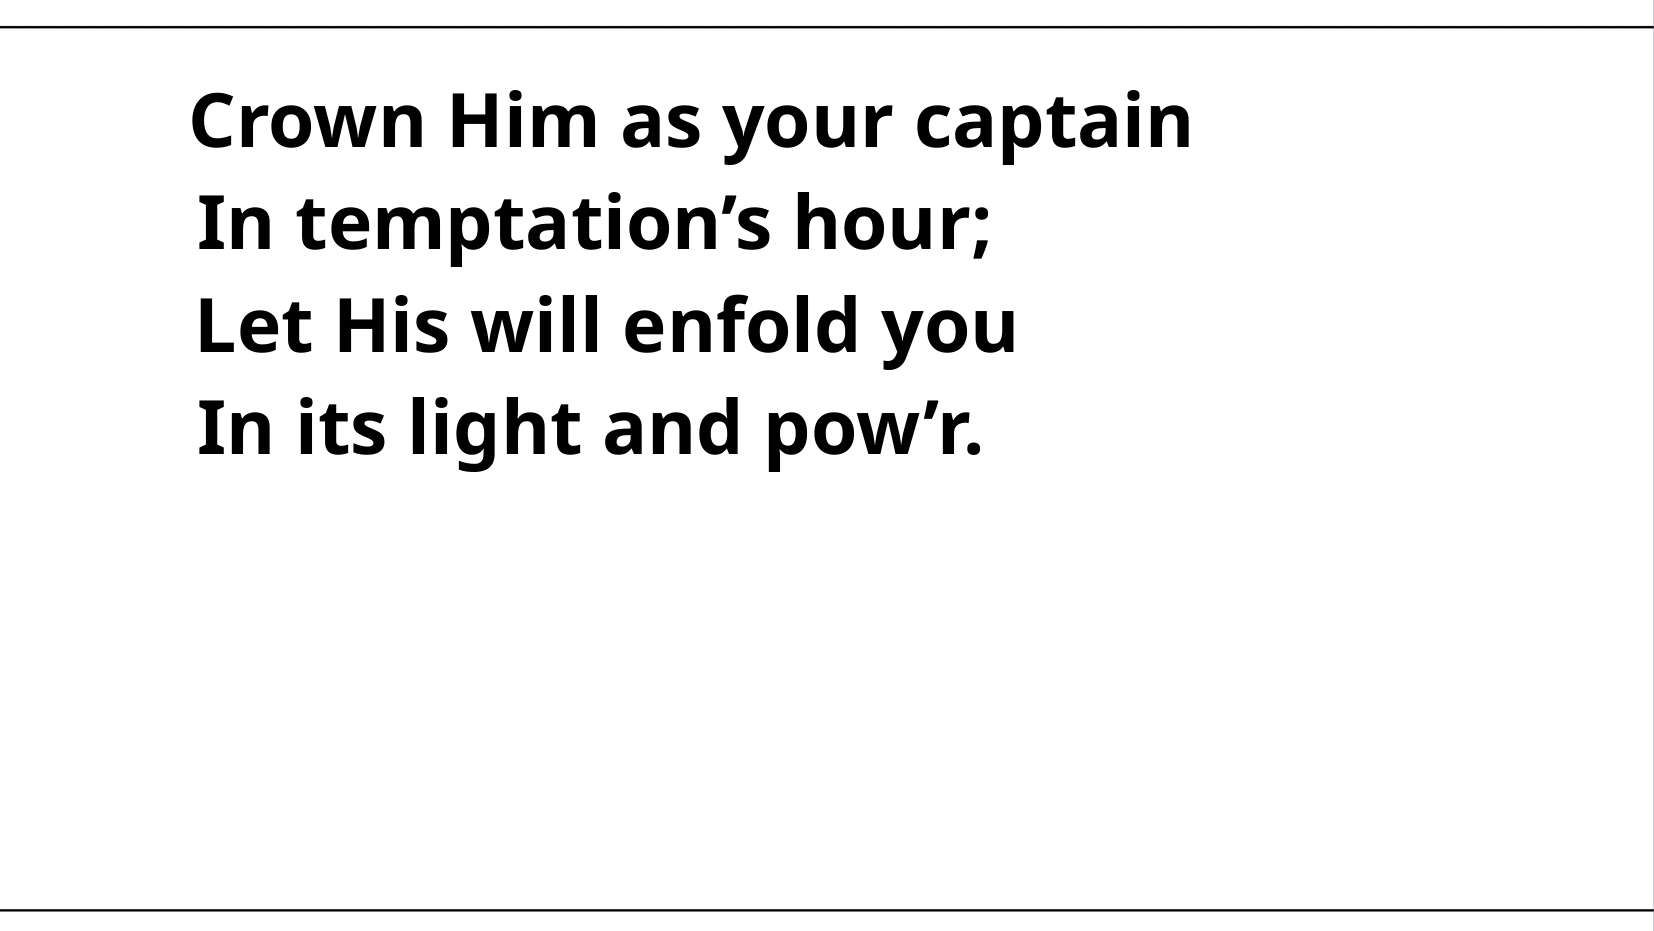

Crown Him as your captain
 In temptation’s hour;
Let His will enfold you
 In its light and pow’r.